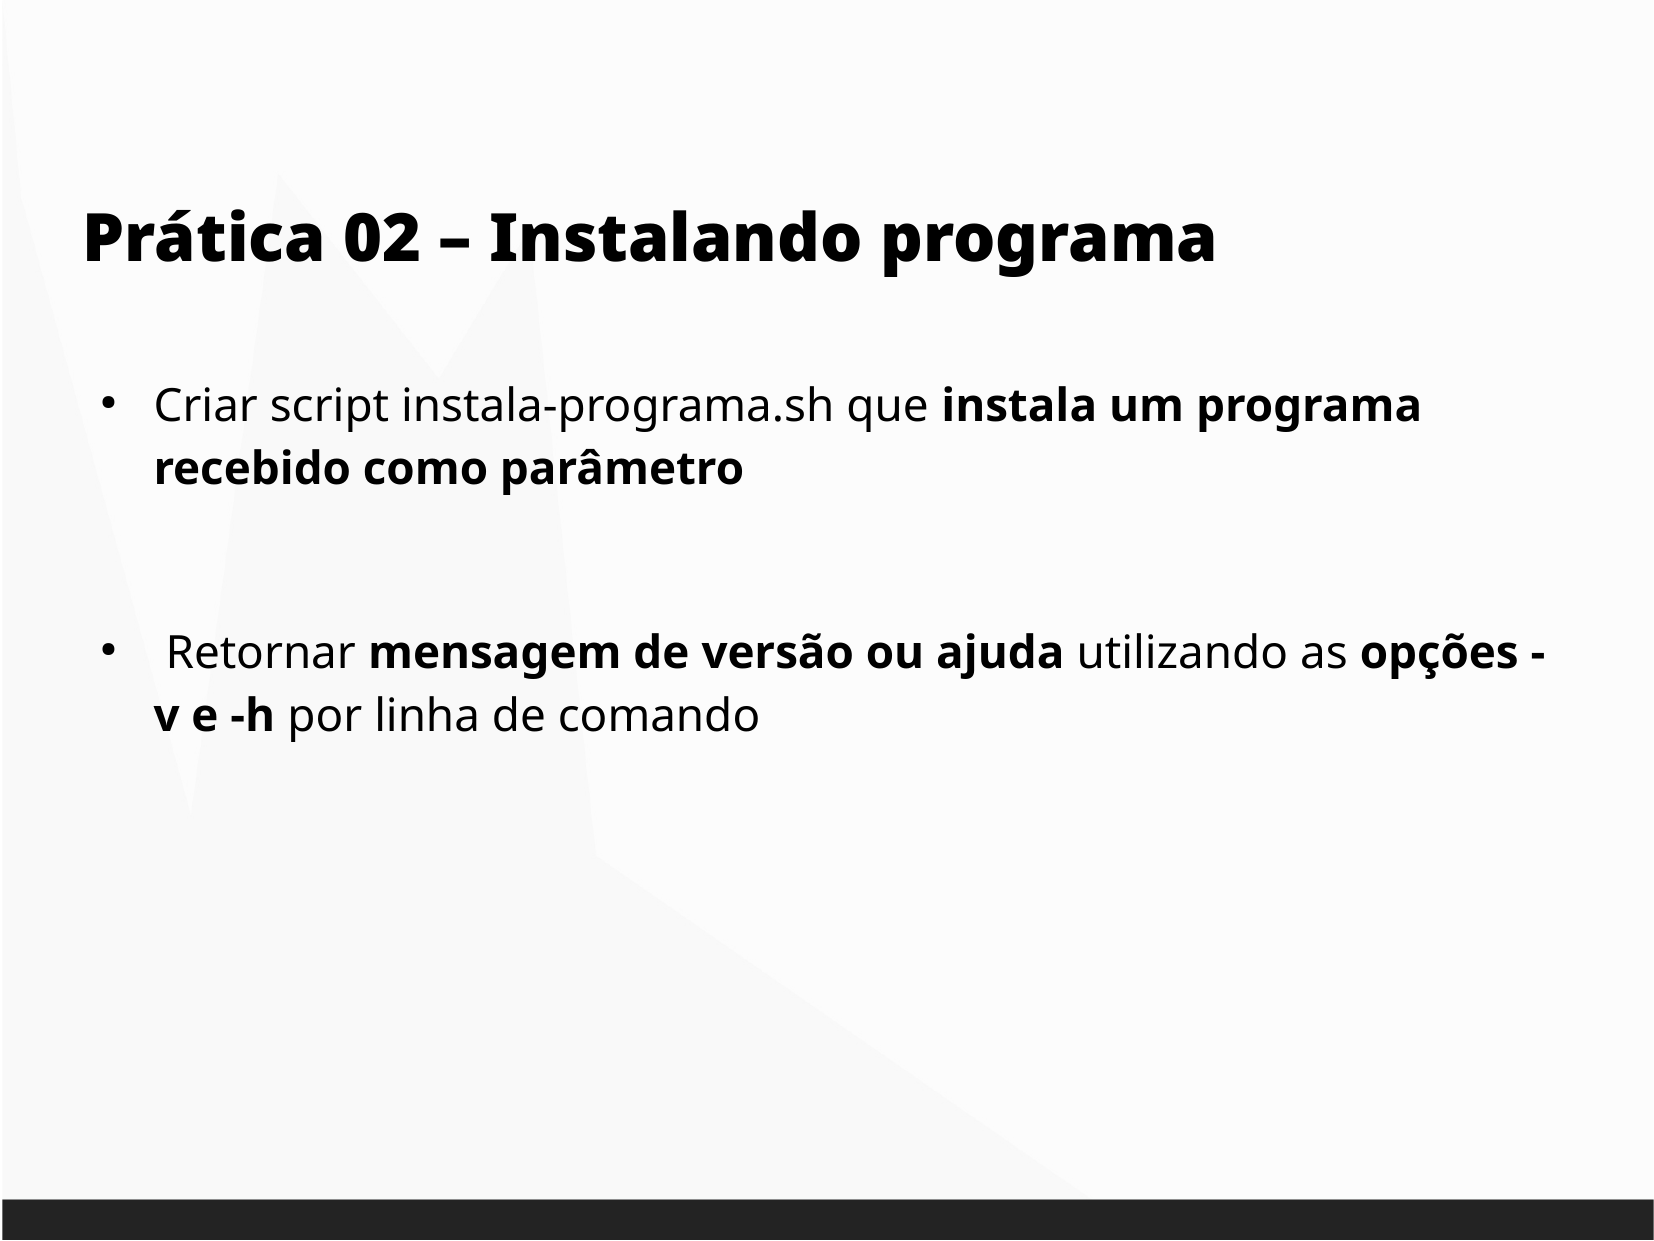

# Prática 02 – Instalando programa
Criar script instala-programa.sh que instala um programa recebido como parâmetro
 Retornar mensagem de versão ou ajuda utilizando as opções -v e -h por linha de comando